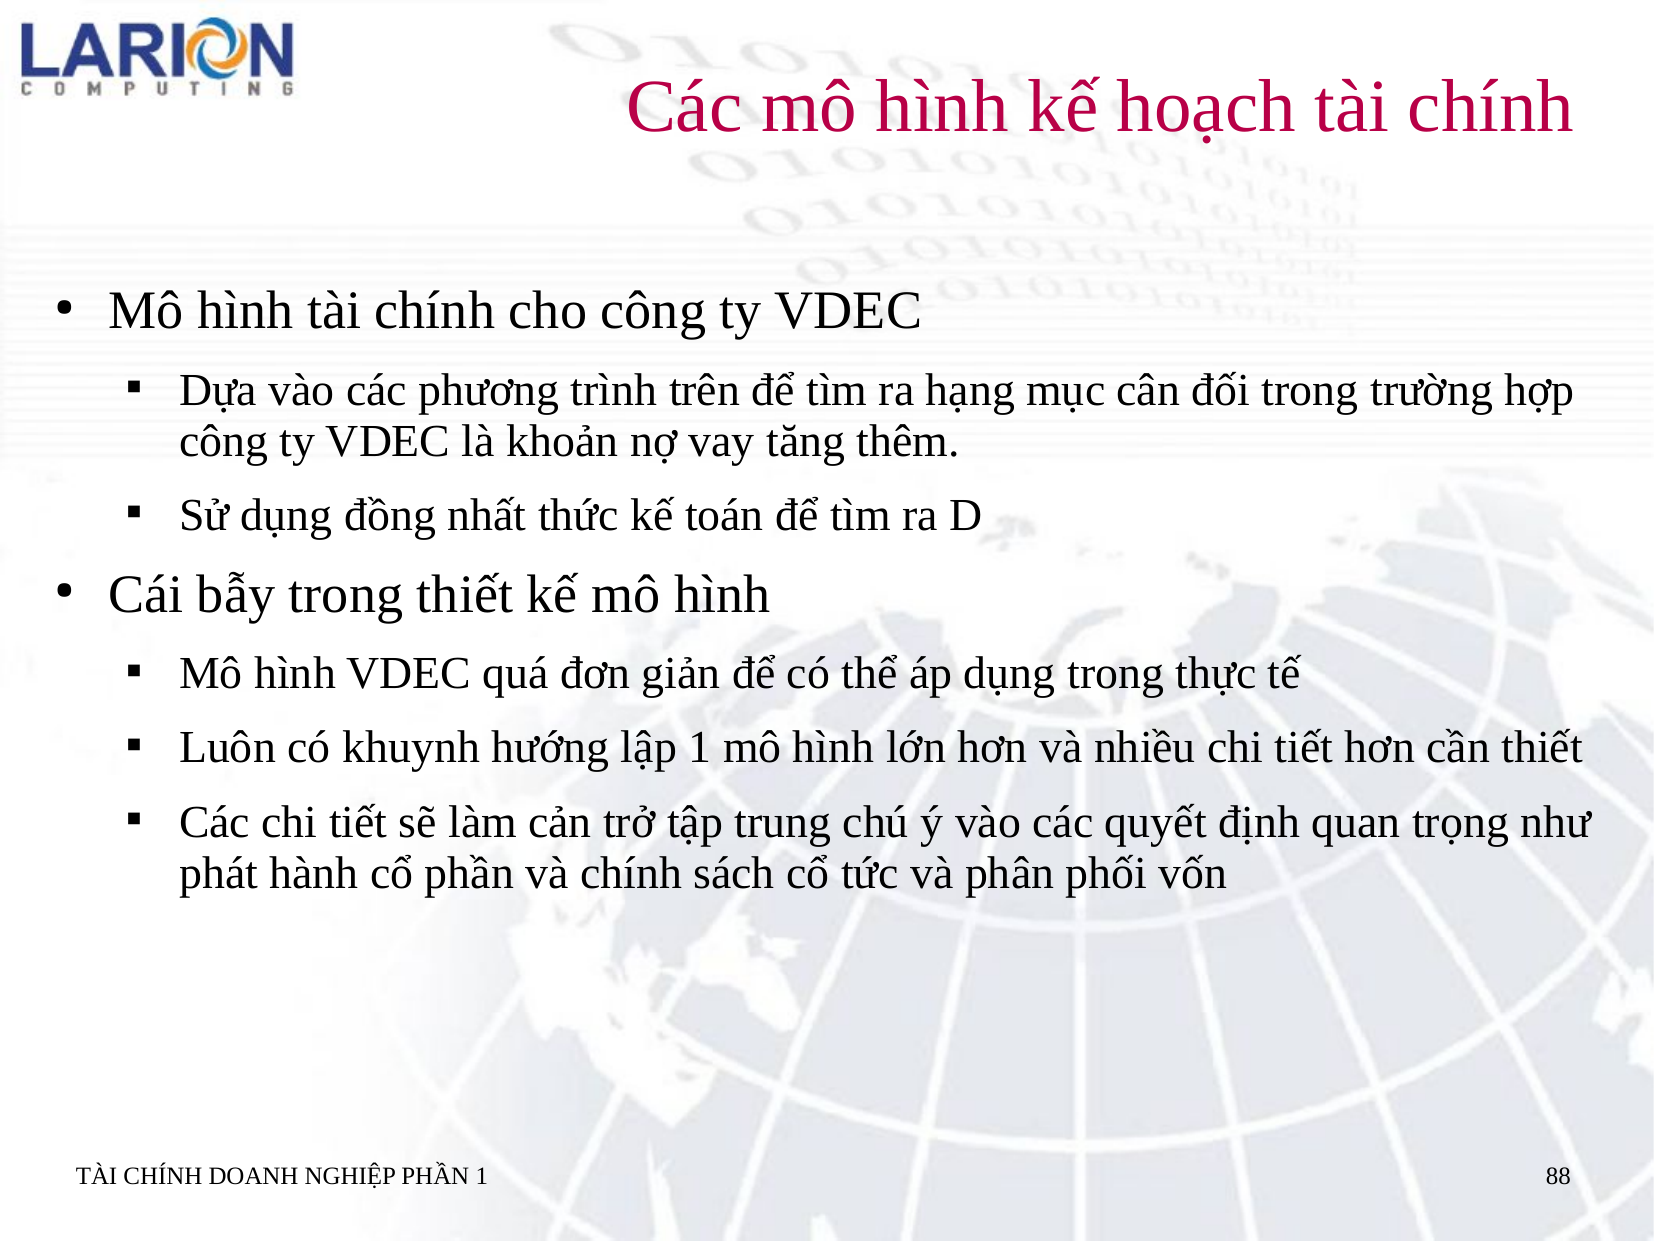

# Các mô hình kế hoạch tài chính
Mô hình tài chính cho công ty VDEC
Dựa vào các phương trình trên để tìm ra hạng mục cân đối trong trường hợp công ty VDEC là khoản nợ vay tăng thêm.
Sử dụng đồng nhất thức kế toán để tìm ra D
Cái bẫy trong thiết kế mô hình
Mô hình VDEC quá đơn giản để có thể áp dụng trong thực tế
Luôn có khuynh hướng lập 1 mô hình lớn hơn và nhiều chi tiết hơn cần thiết
Các chi tiết sẽ làm cản trở tập trung chú ý vào các quyết định quan trọng như phát hành cổ phần và chính sách cổ tức và phân phối vốn
TÀI CHÍNH DOANH NGHIỆP PHẦN 1
88